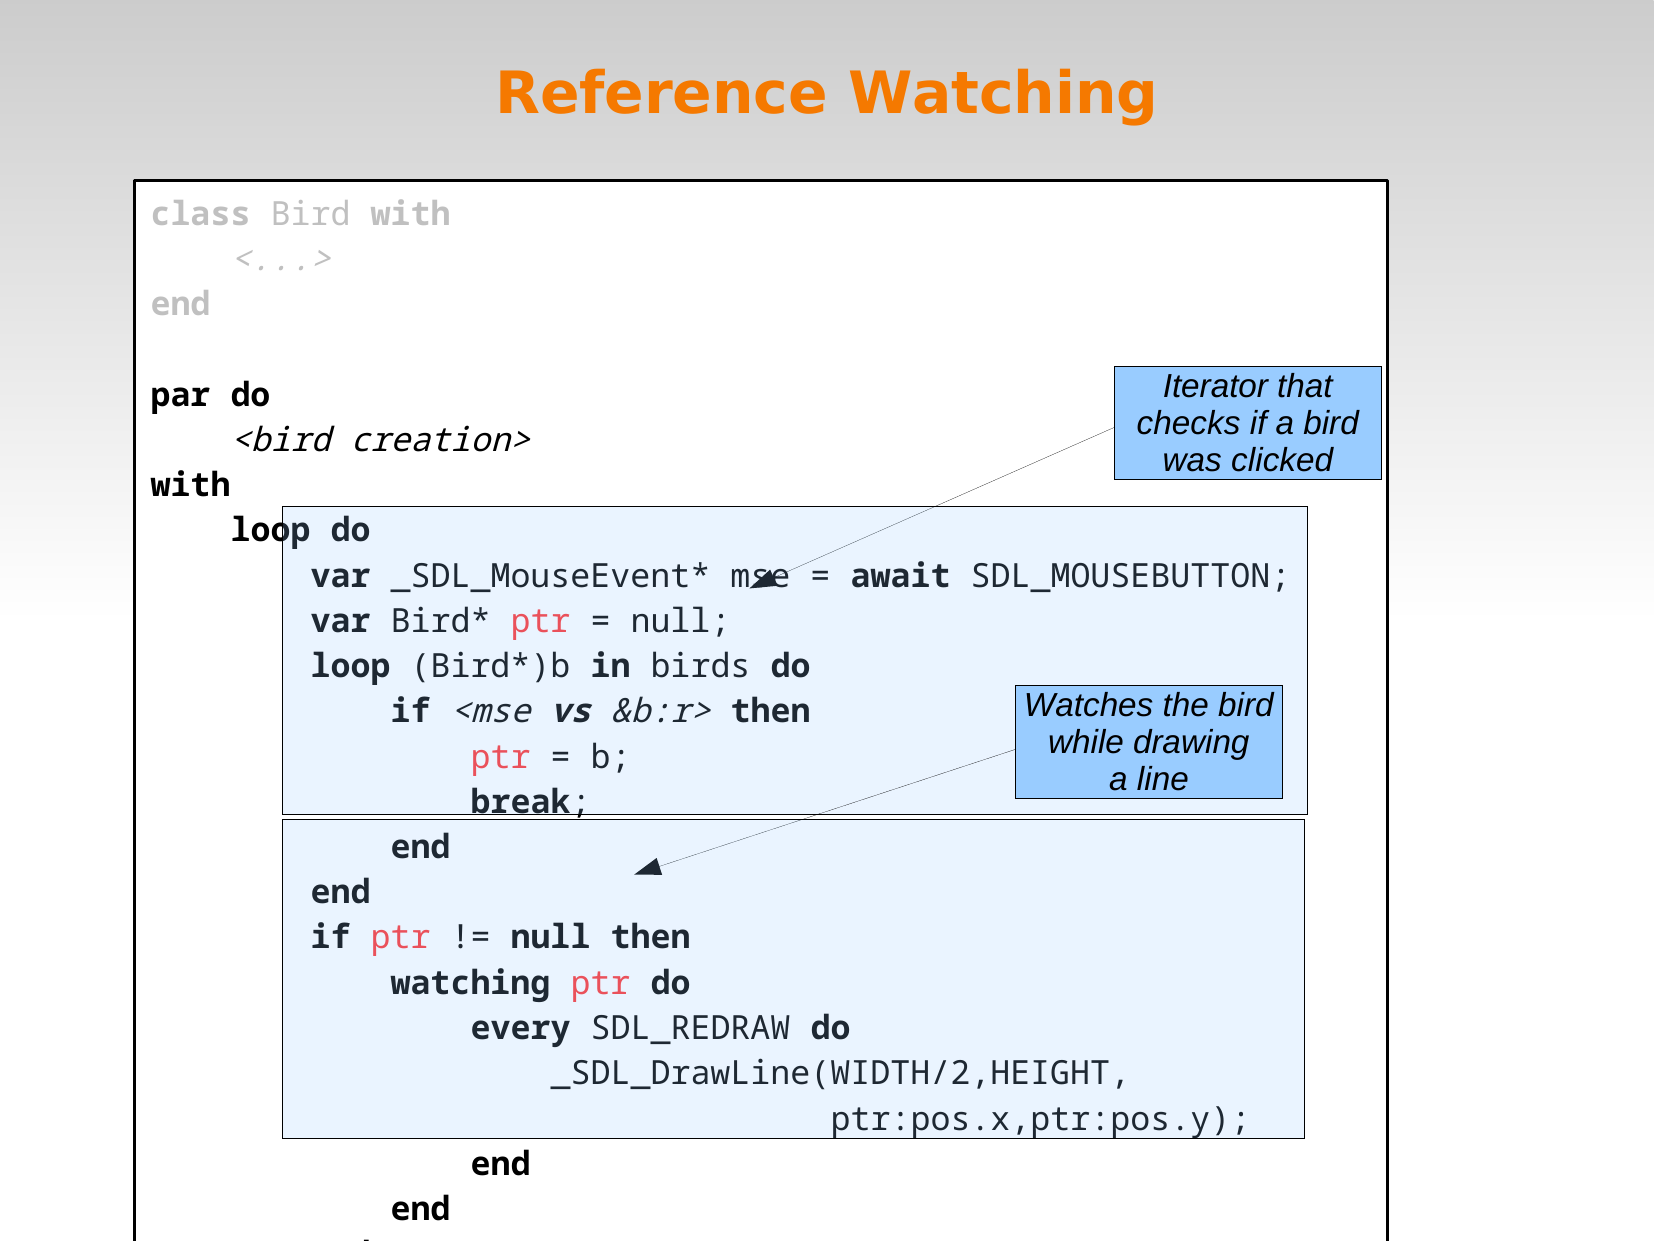

# Reference Watching
class Bird with
 <...>
end
par do
 <bird creation>
with
 loop do
 var _SDL_MouseEvent* mse = await SDL_MOUSEBUTTON;
 var Bird* ptr = null;
 loop (Bird*)b in birds do
 if <mse vs &b:r> then
 ptr = b;
 break;
 end
 end
 if ptr != null then
 watching ptr do
 every SDL_REDRAW do
 _SDL_DrawLine(WIDTH/2,HEIGHT,
 ptr:pos.x,ptr:pos.y);
 end
 end
 end
 end
end
Iterator that
checks if a bird
was clicked
Watches the bird
while drawing
a line